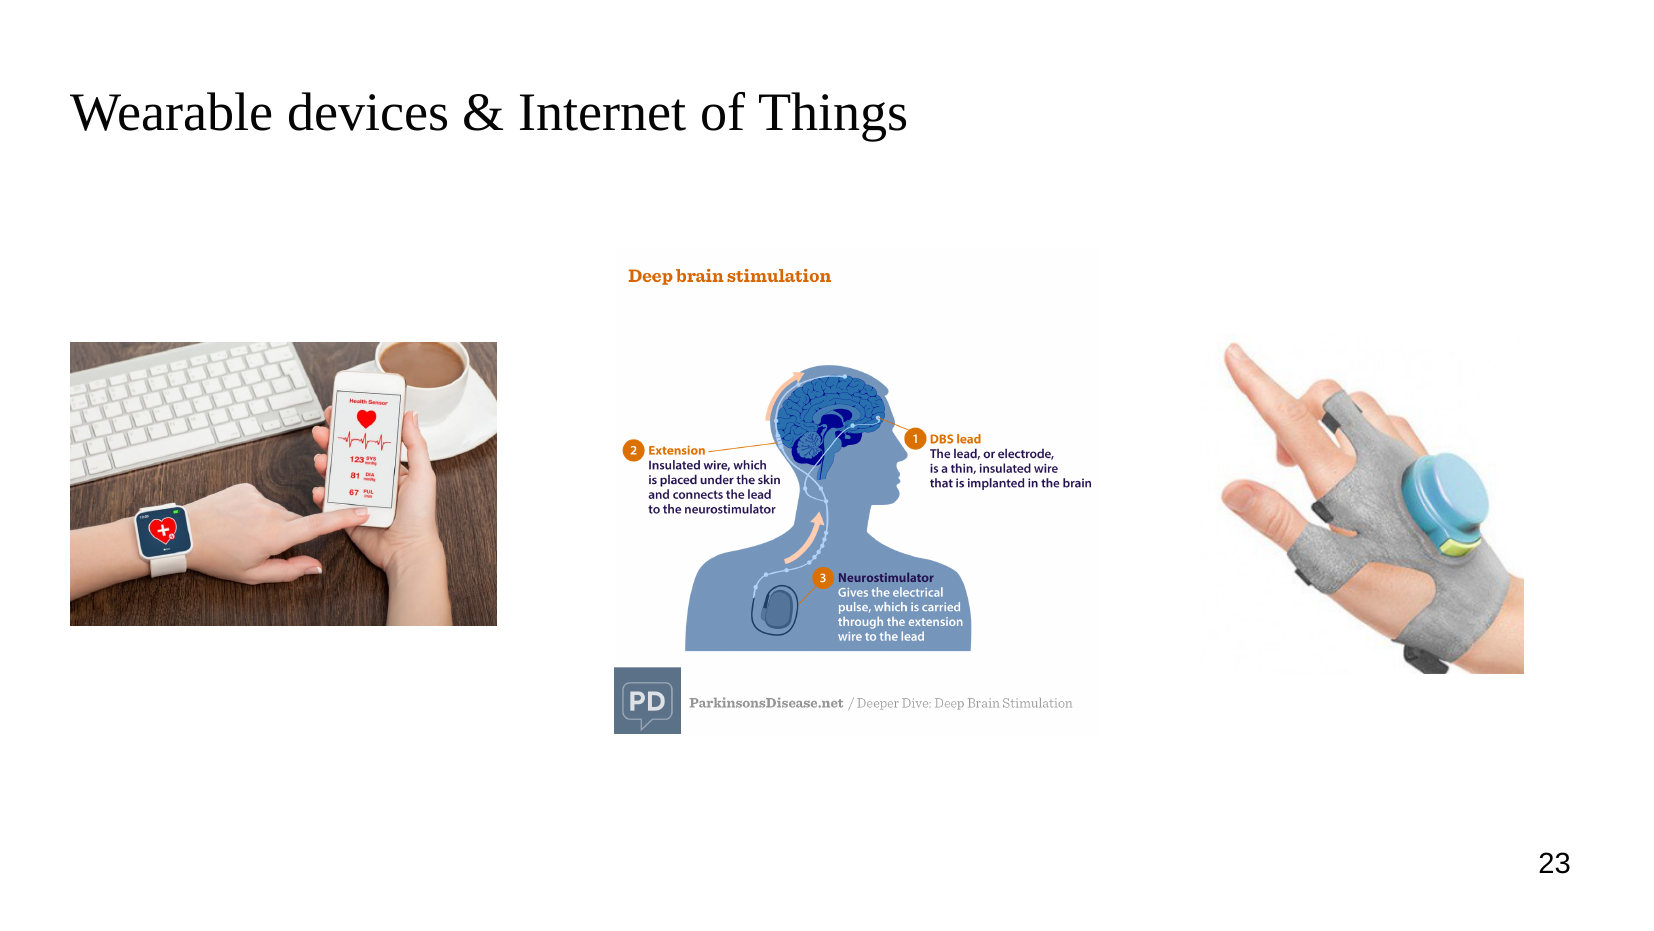

# Wearable devices & Internet of Things
23